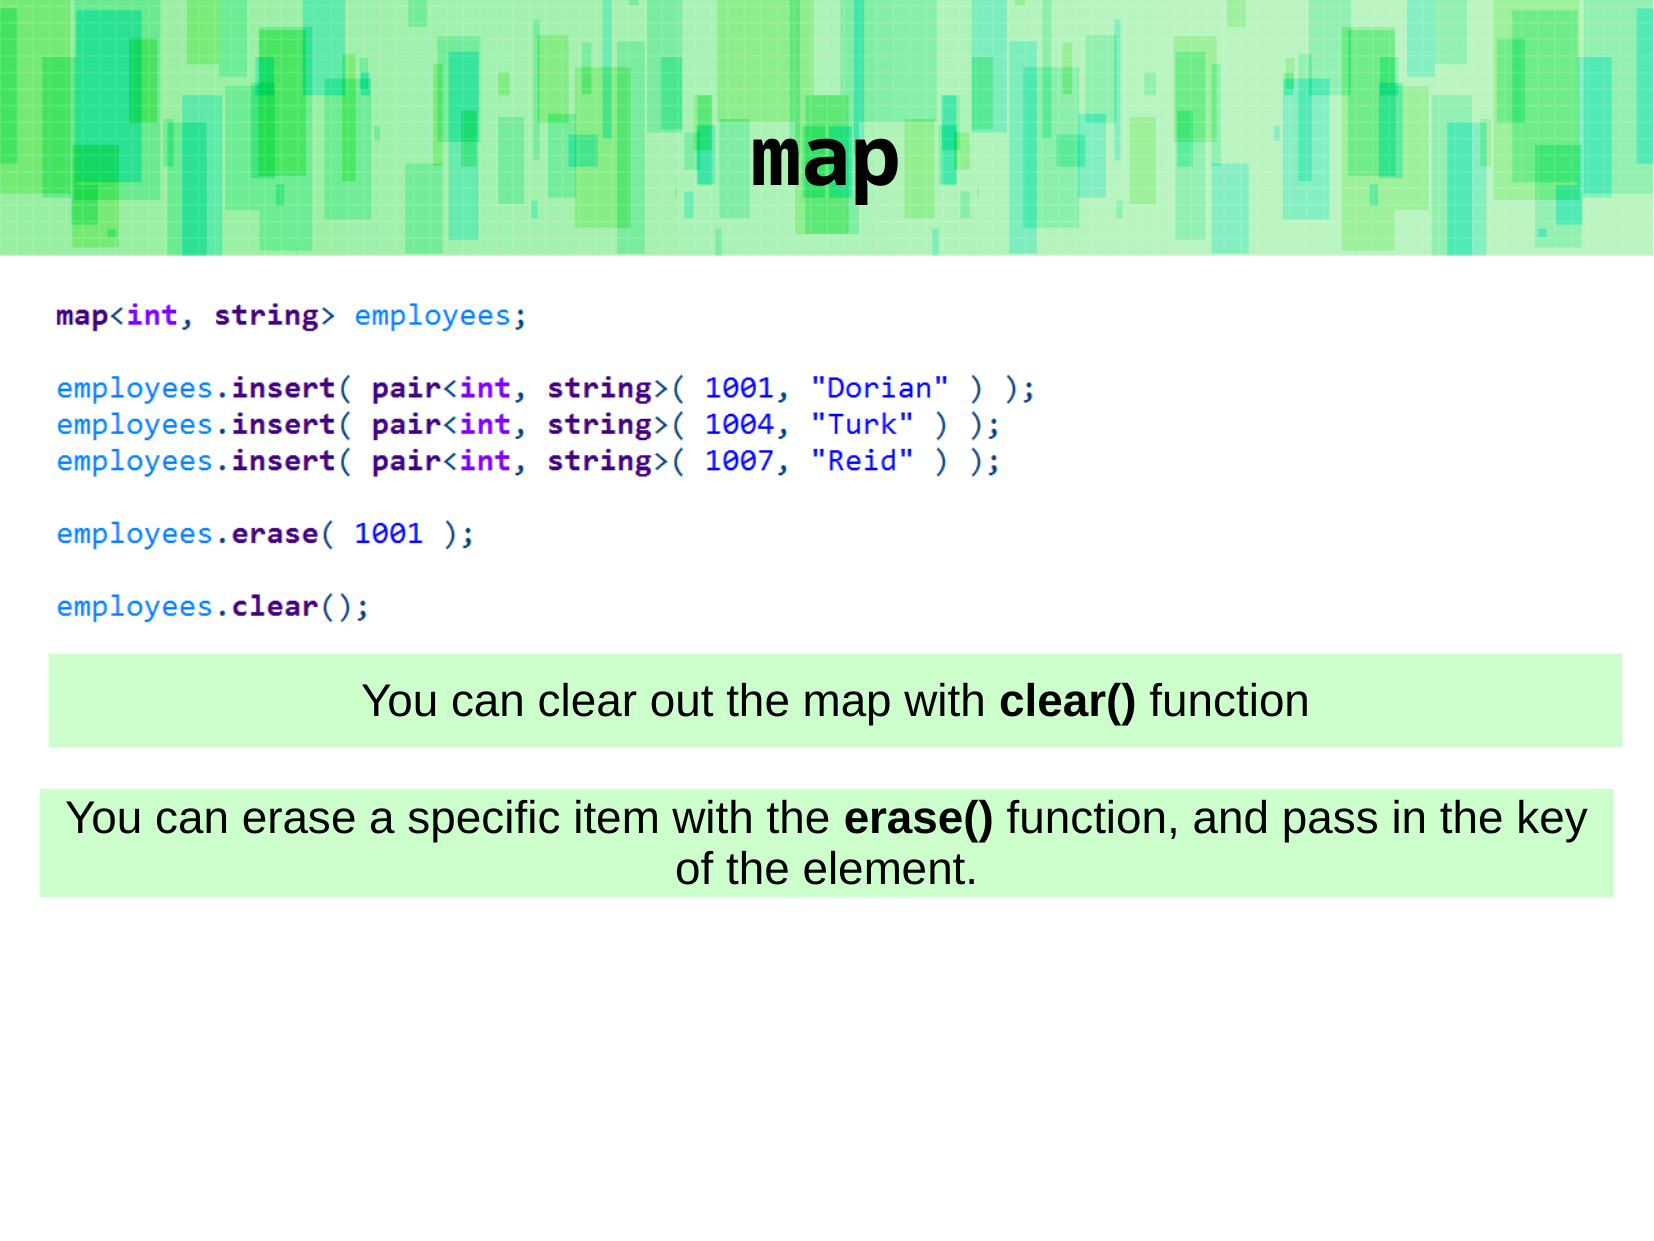

# map
You can clear out the map with clear() function
You can erase a specific item with the erase() function, and pass in the key of the element.